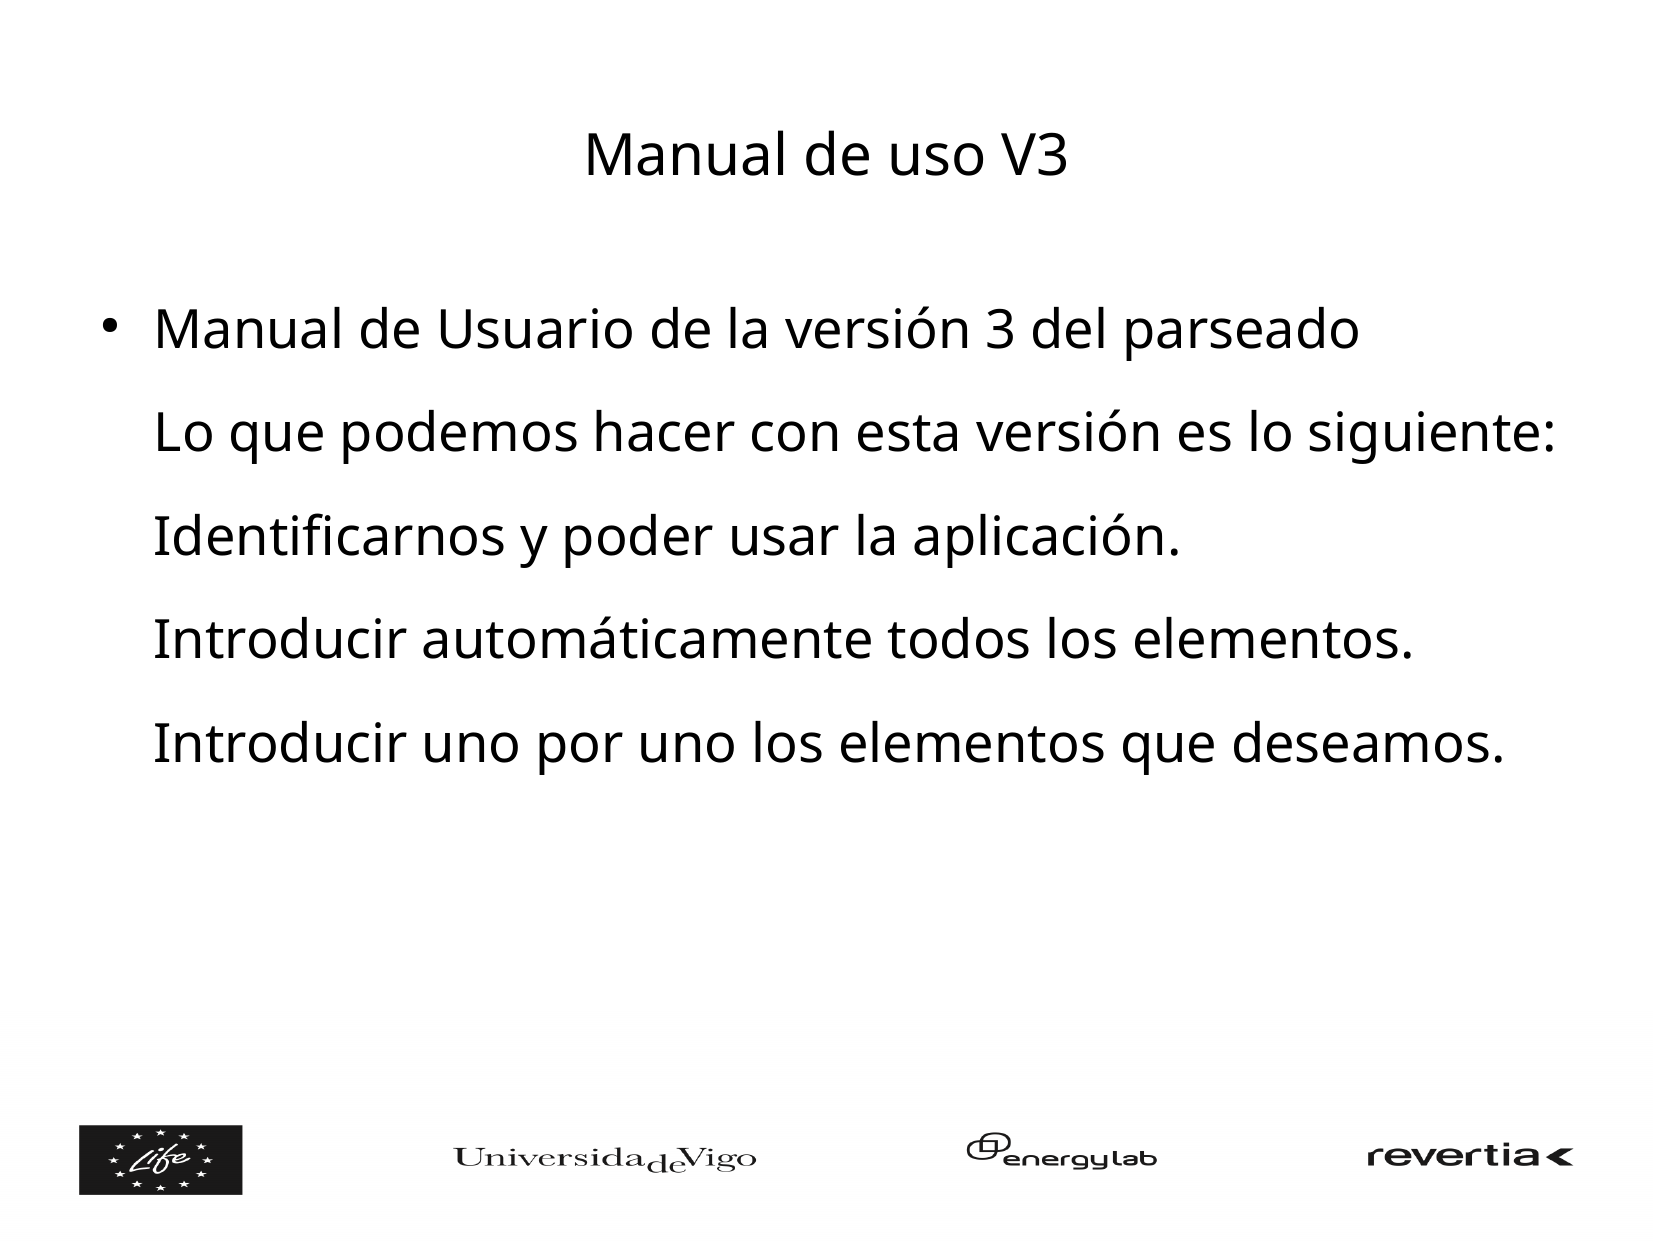

# Manual de uso V3
Manual de Usuario de la versión 3 del parseado
Lo que podemos hacer con esta versión es lo siguiente:
Identificarnos y poder usar la aplicación.
Introducir automáticamente todos los elementos.
Introducir uno por uno los elementos que deseamos.